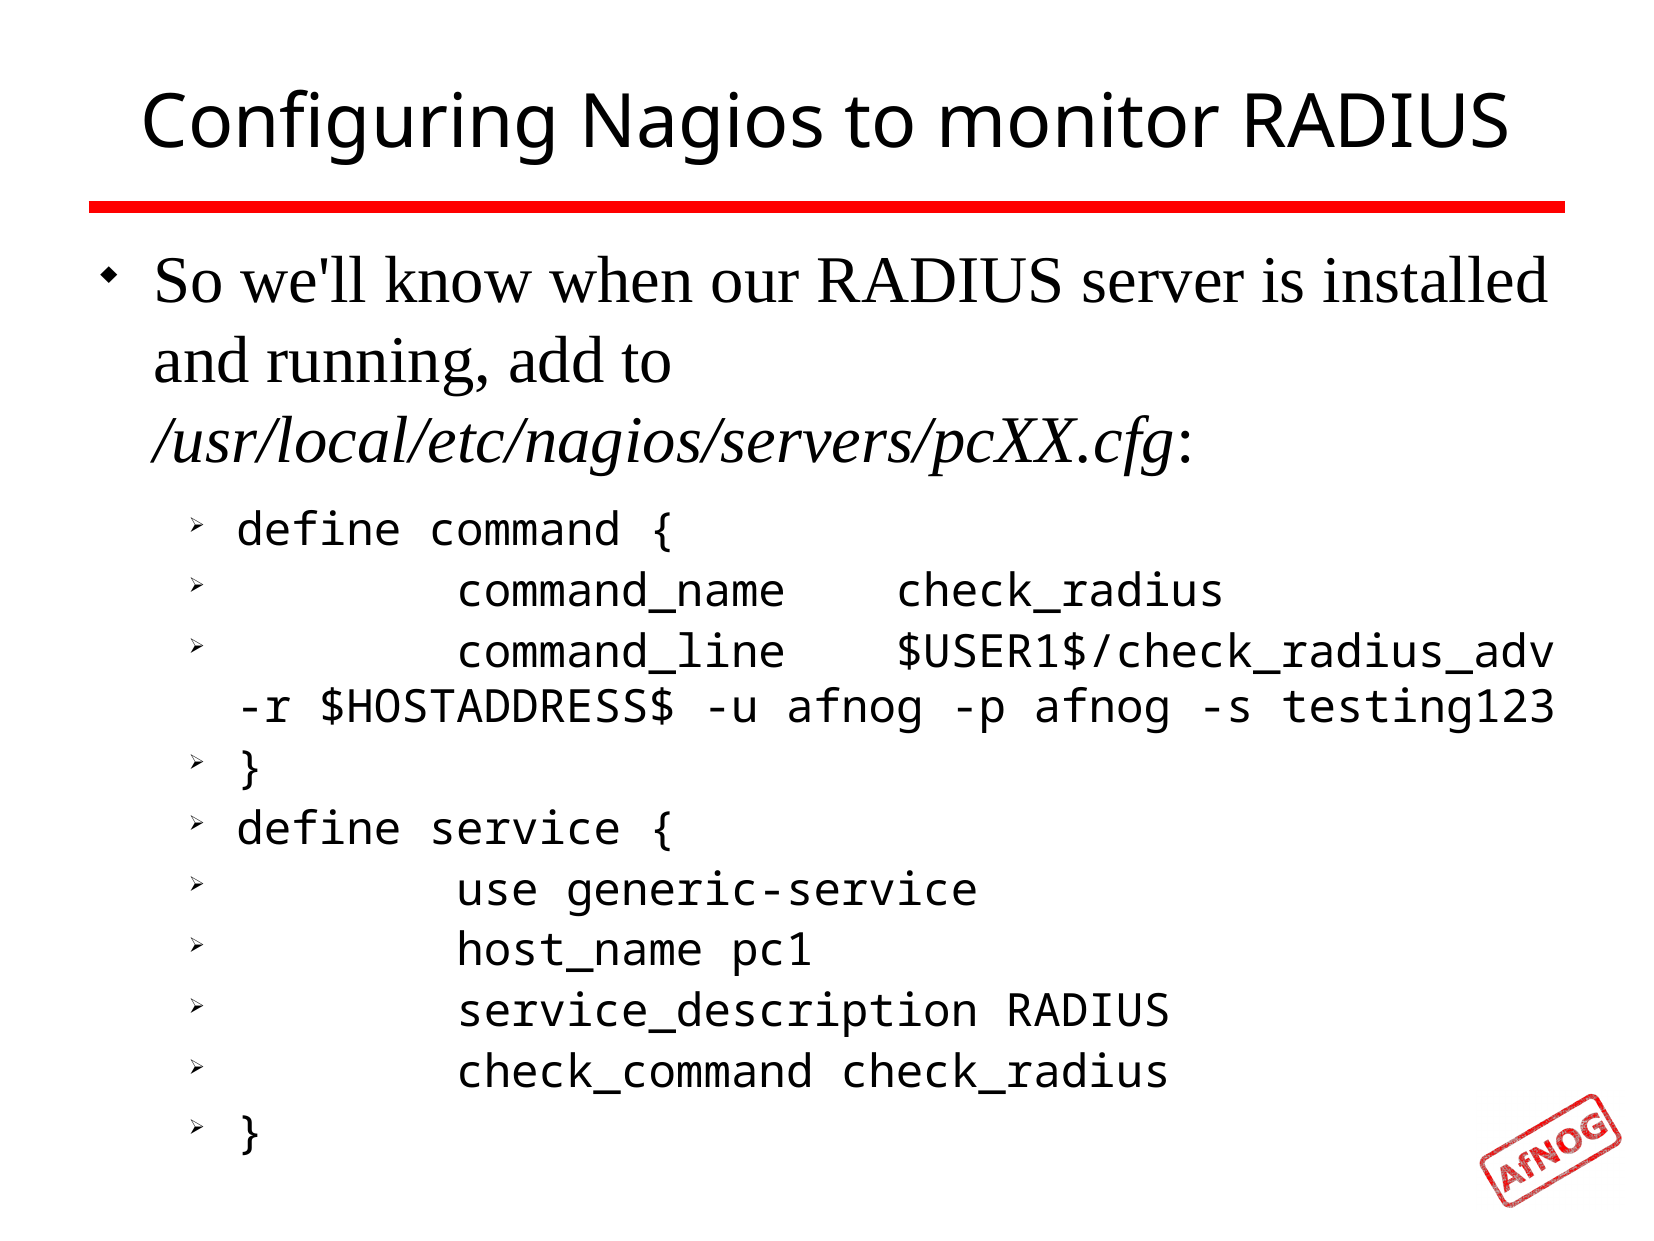

# Configuring Nagios to monitor RADIUS
So we'll know when our RADIUS server is installed and running, add to /usr/local/etc/nagios/servers/pcXX.cfg:
define command {
 command_name check_radius
 command_line $USER1$/check_radius_adv -r $HOSTADDRESS$ -u afnog -p afnog -s testing123
}
define service {
 use generic-service
 host_name pc1
 service_description RADIUS
 check_command check_radius
}